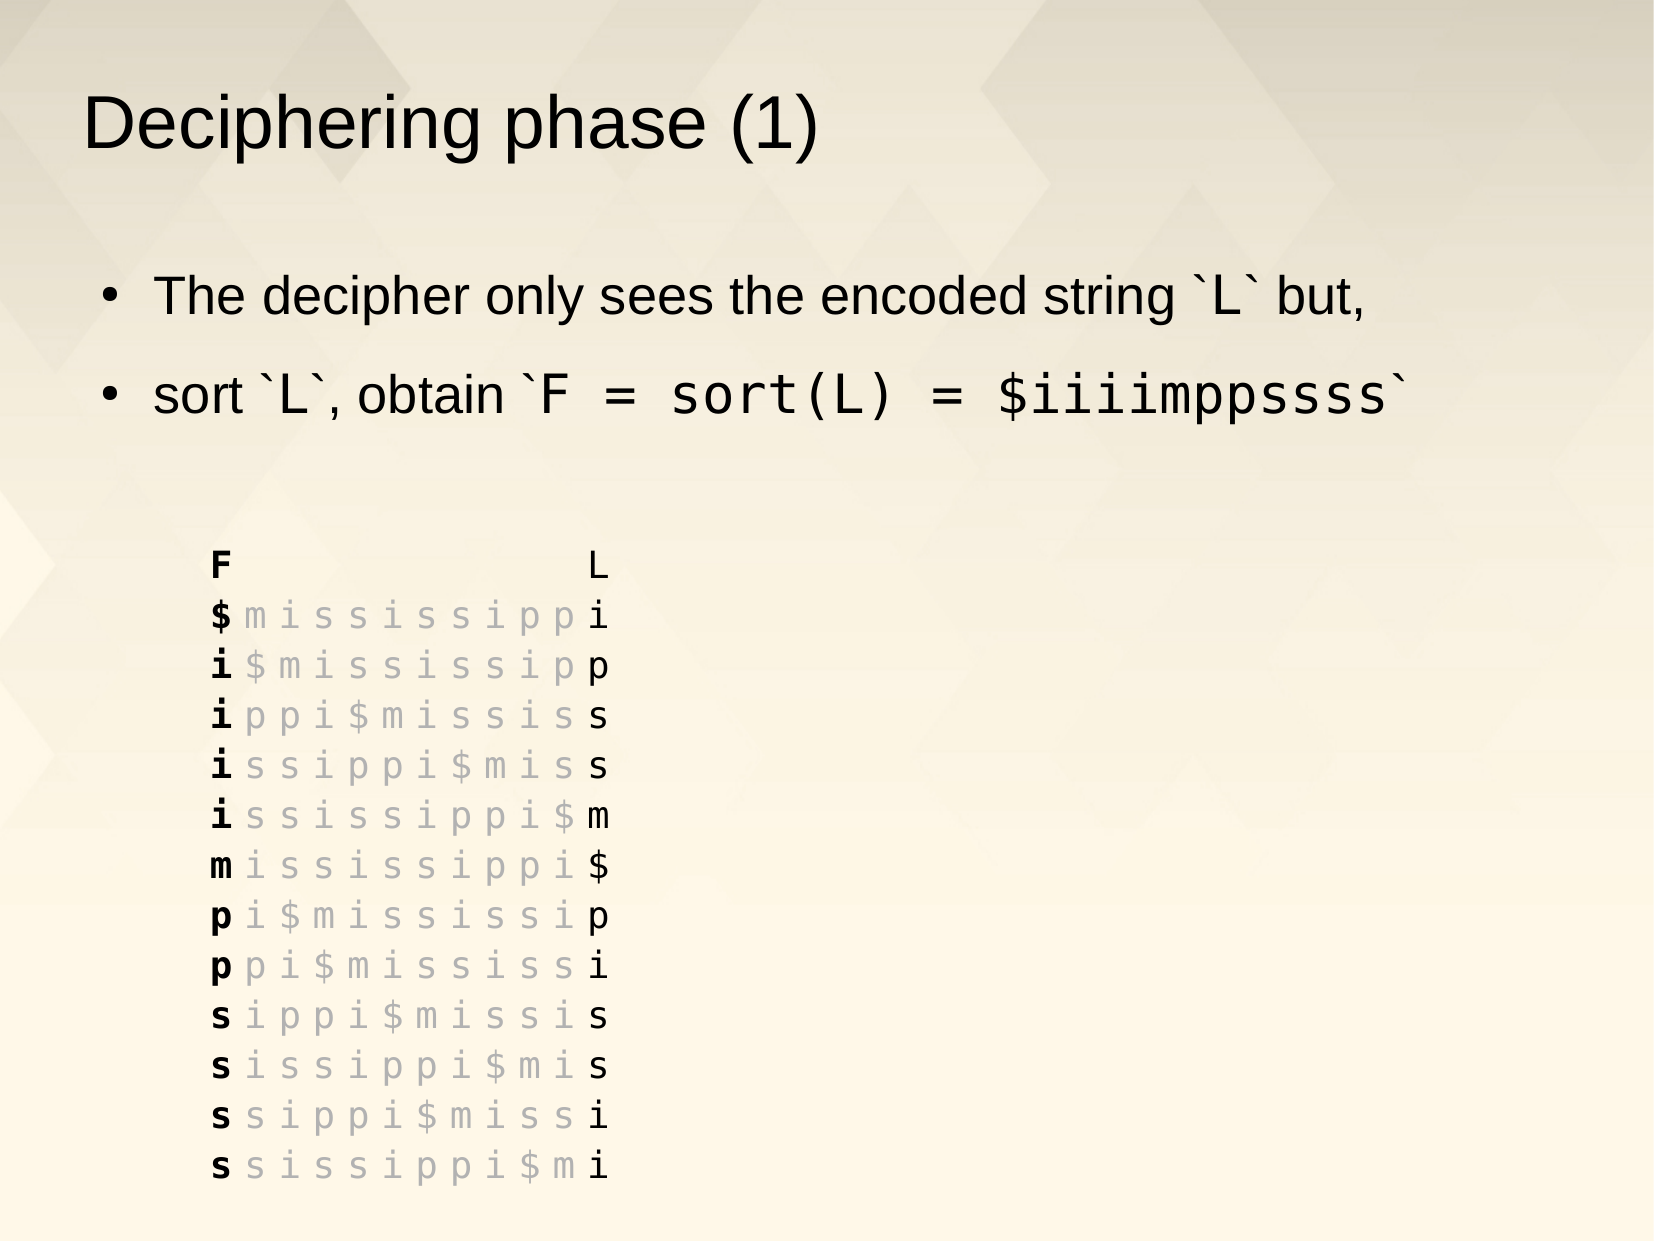

# Deciphering phase (1)
The decipher only sees the encoded string `L` but,
sort `L`, obtain `F = sort(L) = $iiiimppssss`
F L
$mississippi
i$mississipp
ippi$mississ
issippi$miss
ississippi$m
mississippi$
pi$mississip
ppi$mississi
sippi$missis
sissippi$mis
ssippi$missi
ssissippi$mi